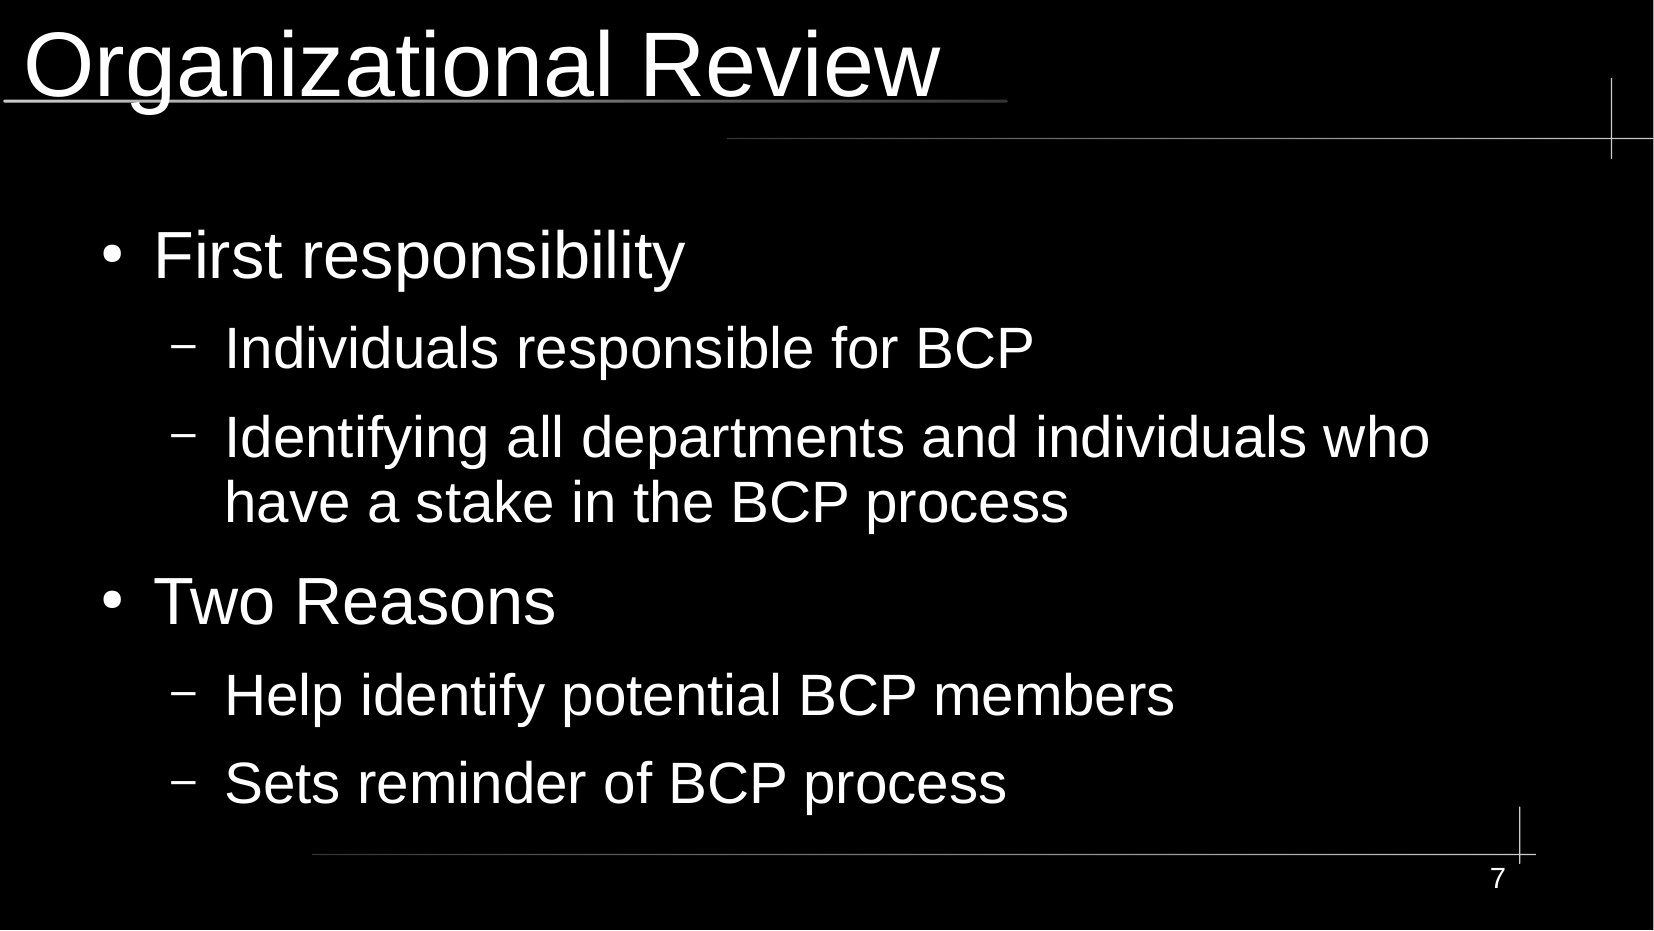

# Organizational Review
First responsibility
Individuals responsible for BCP
Identifying all departments and individuals who have a stake in the BCP process
Two Reasons
Help identify potential BCP members
Sets reminder of BCP process
7